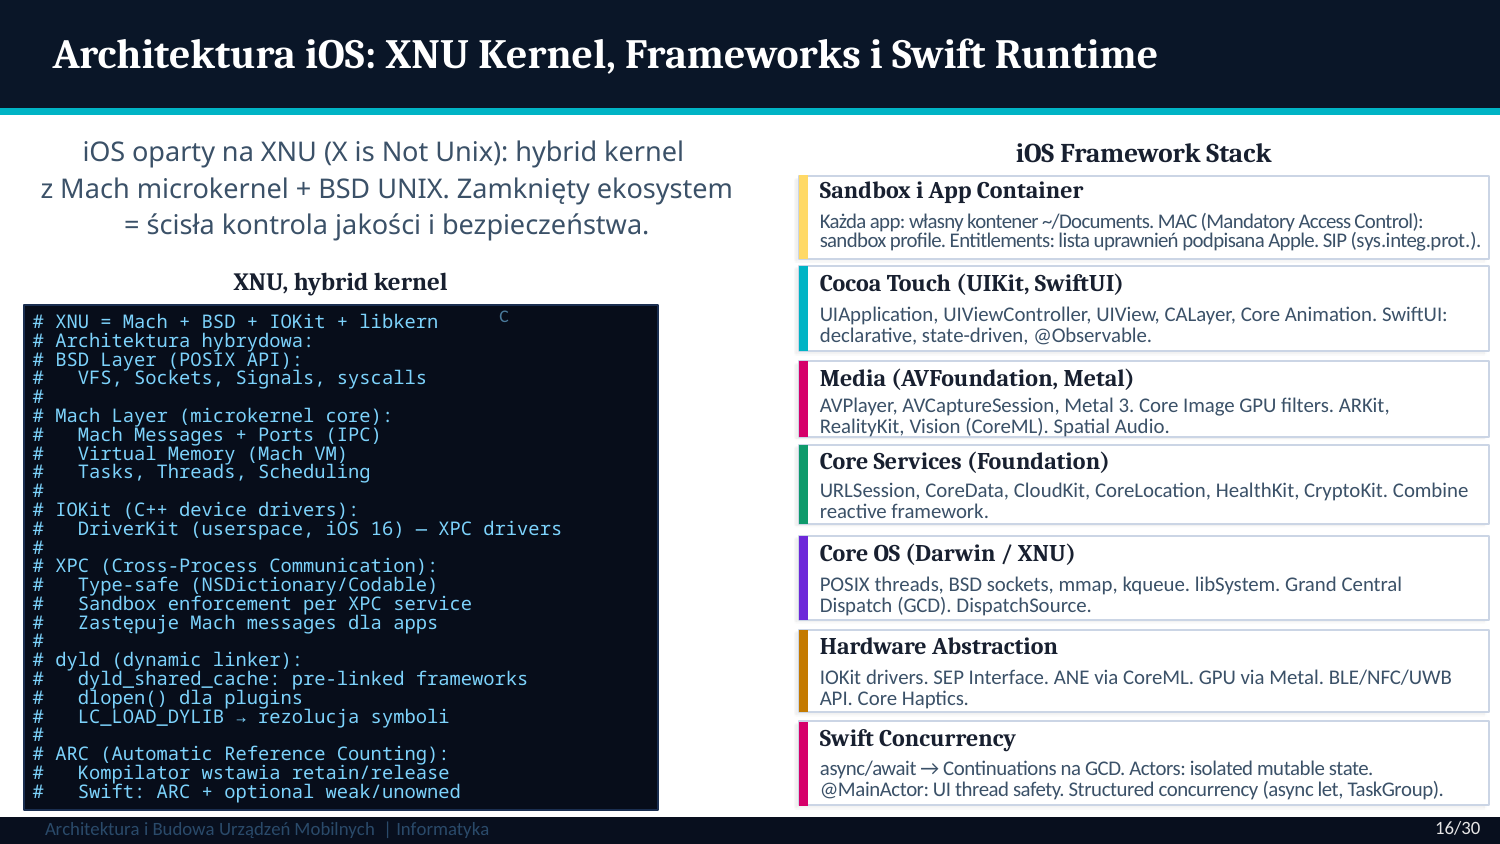

Architektura iOS: XNU Kernel, Frameworks i Swift Runtime
iOS oparty na XNU (X is Not Unix): hybrid kernel
z Mach microkernel + BSD UNIX. Zamknięty ekosystem = ścisła kontrola jakości i bezpieczeństwa.
iOS Framework Stack
Sandbox i App Container
Każda app: własny kontener ~/Documents. MAC (Mandatory Access Control): sandbox profile. Entitlements: lista uprawnień podpisana Apple. SIP (sys.integ.prot.).
XNU, hybrid kernel
Cocoa Touch (UIKit, SwiftUI)
UIApplication, UIViewController, UIView, CALayer, Core Animation. SwiftUI: declarative, state-driven, @Observable.
C
# XNU = Mach + BSD + IOKit + libkern
# Architektura hybrydowa:
# BSD Layer (POSIX API):
# VFS, Sockets, Signals, syscalls
#
# Mach Layer (microkernel core):
# Mach Messages + Ports (IPC)
# Virtual Memory (Mach VM)
# Tasks, Threads, Scheduling
#
# IOKit (C++ device drivers):
# DriverKit (userspace, iOS 16) — XPC drivers
#
# XPC (Cross-Process Communication):
# Type-safe (NSDictionary/Codable)
# Sandbox enforcement per XPC service
# Zastępuje Mach messages dla apps
#
# dyld (dynamic linker):
# dyld_shared_cache: pre-linked frameworks
# dlopen() dla plugins
# LC_LOAD_DYLIB → rezolucja symboli
#
# ARC (Automatic Reference Counting):
# Kompilator wstawia retain/release
# Swift: ARC + optional weak/unowned
Media (AVFoundation, Metal)
AVPlayer, AVCaptureSession, Metal 3. Core Image GPU filters. ARKit, RealityKit, Vision (CoreML). Spatial Audio.
Core Services (Foundation)
URLSession, CoreData, CloudKit, CoreLocation, HealthKit, CryptoKit. Combine reactive framework.
Core OS (Darwin / XNU)
POSIX threads, BSD sockets, mmap, kqueue. libSystem. Grand Central Dispatch (GCD). DispatchSource.
Hardware Abstraction
IOKit drivers. SEP Interface. ANE via CoreML. GPU via Metal. BLE/NFC/UWB API. Core Haptics.
Swift Concurrency
async/await → Continuations na GCD. Actors: isolated mutable state. @MainActor: UI thread safety. Structured concurrency (async let, TaskGroup).
Architektura i Budowa Urządzeń Mobilnych | Informatyka